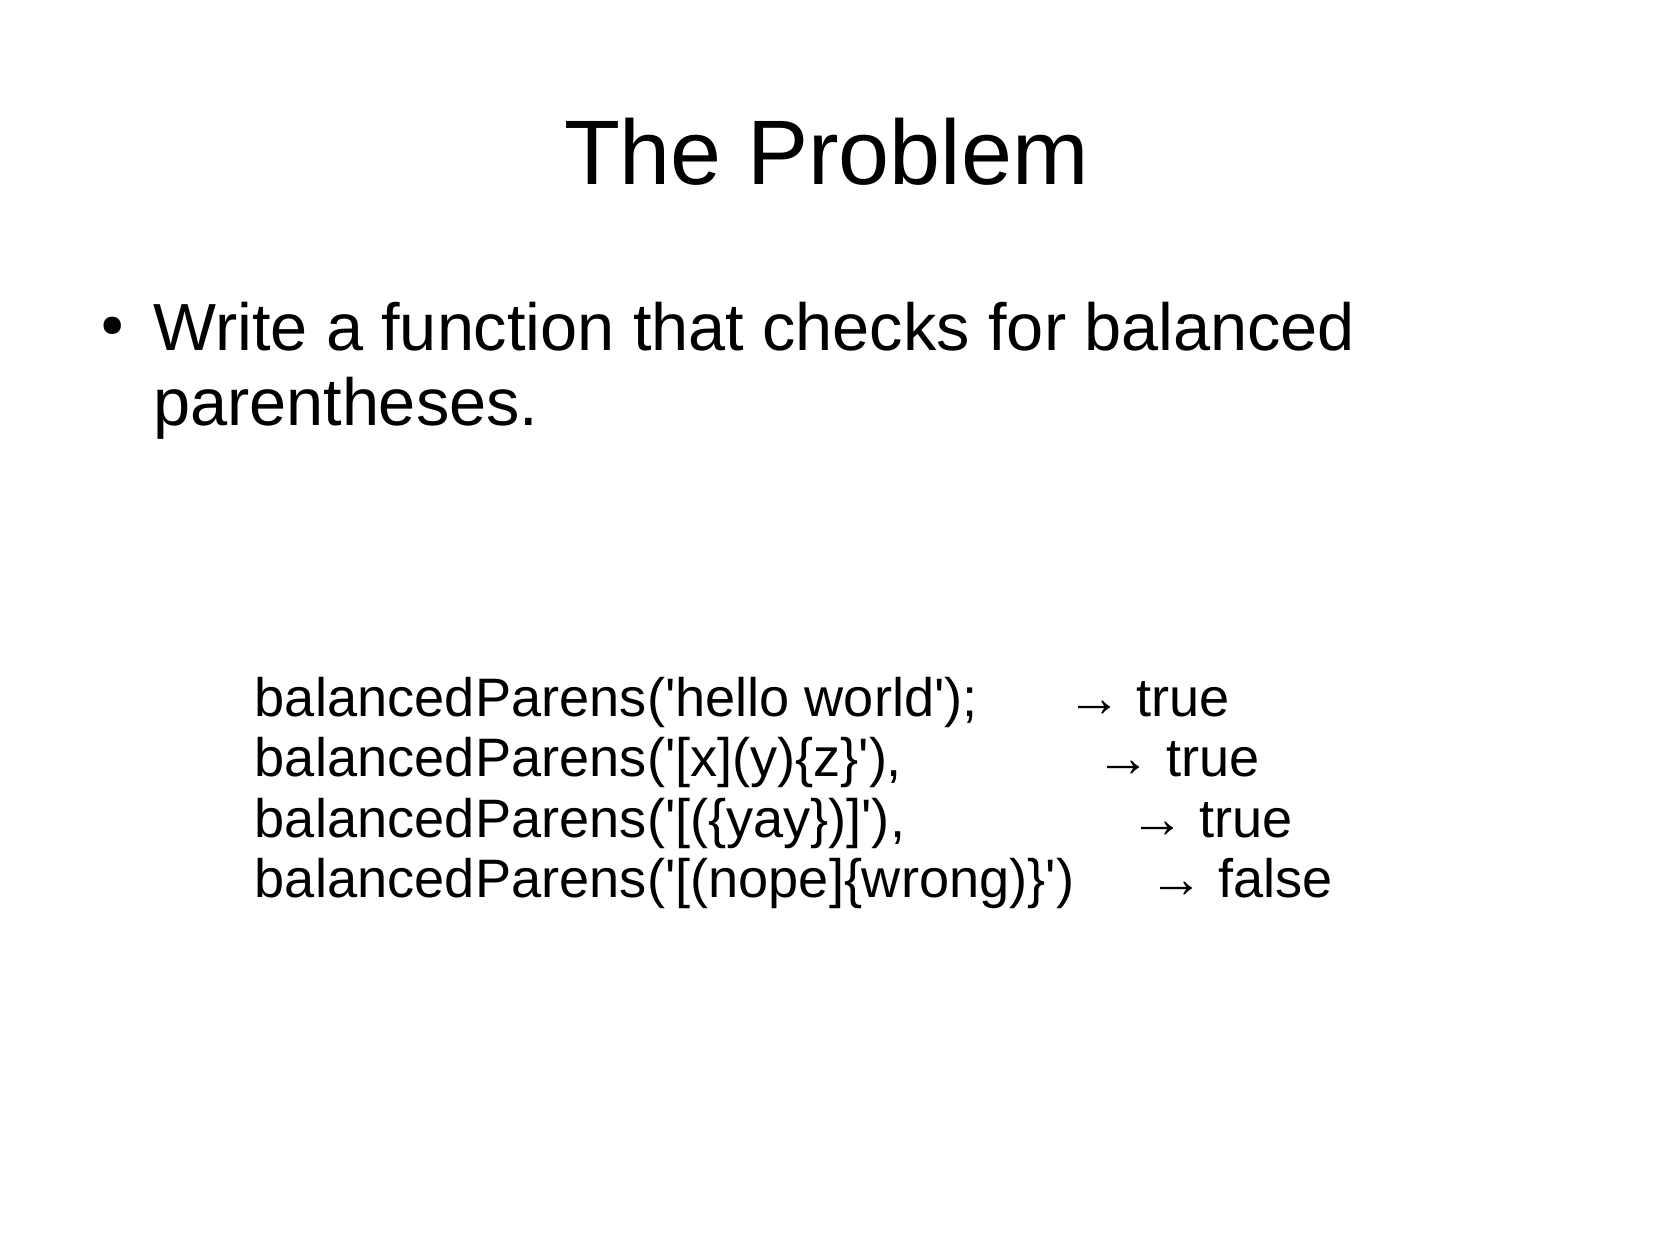

# The Problem
Write a function that checks for balanced parentheses.
balancedParens('hello world'); → true
balancedParens('[x](y){z}'), → true
balancedParens('[({yay})]'), → true
balancedParens('[(nope]{wrong)}') → false